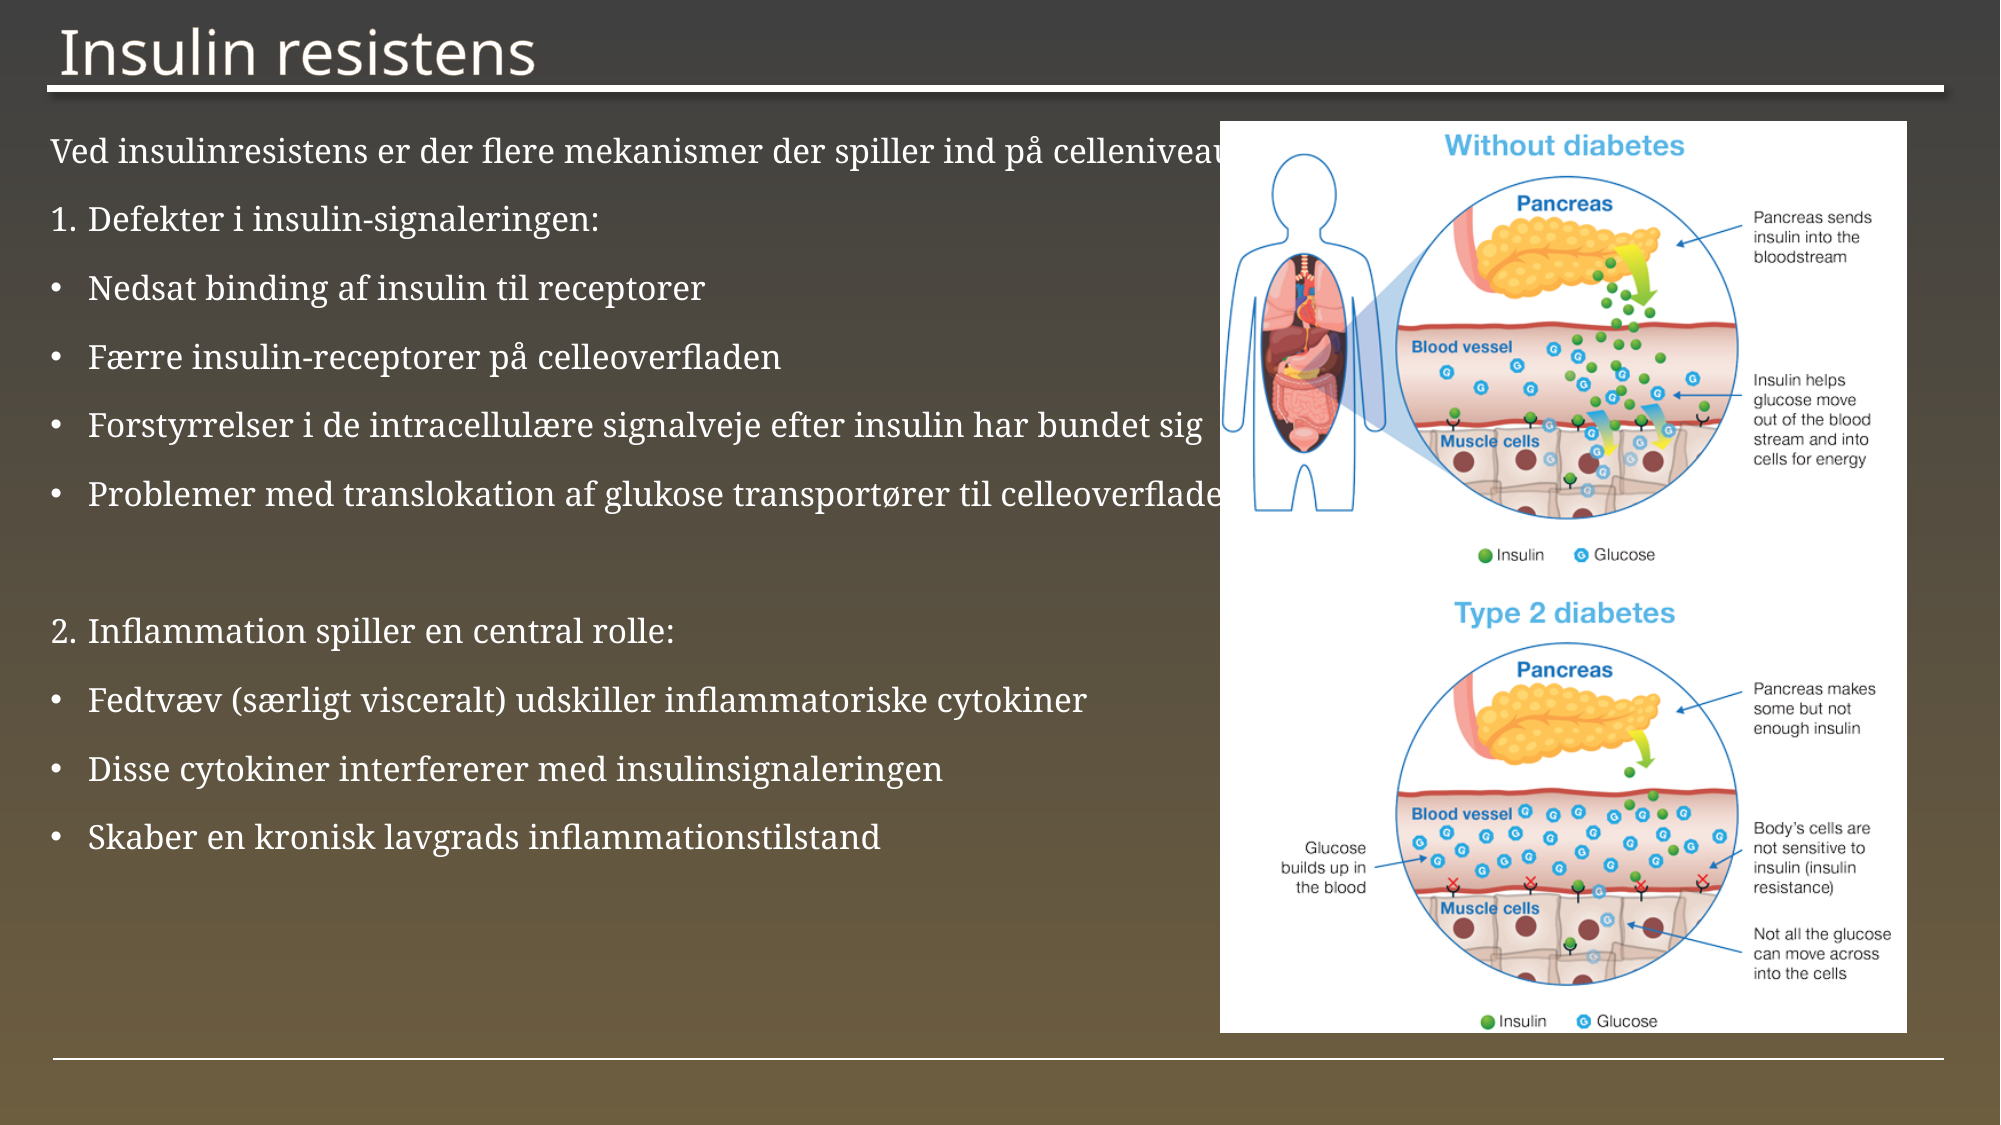

# Insulin resistens
Ved insulinresistens er der flere mekanismer der spiller ind på celleniveau:
Defekter i insulin-signaleringen:
Nedsat binding af insulin til receptorer
Færre insulin-receptorer på celleoverfladen
Forstyrrelser i de intracellulære signalveje efter insulin har bundet sig
Problemer med translokation af glukose transportører til celleoverfladen
Inflammation spiller en central rolle:
Fedtvæv (særligt visceralt) udskiller inflammatoriske cytokiner
Disse cytokiner interfererer med insulinsignaleringen
Skaber en kronisk lavgrads inflammationstilstand